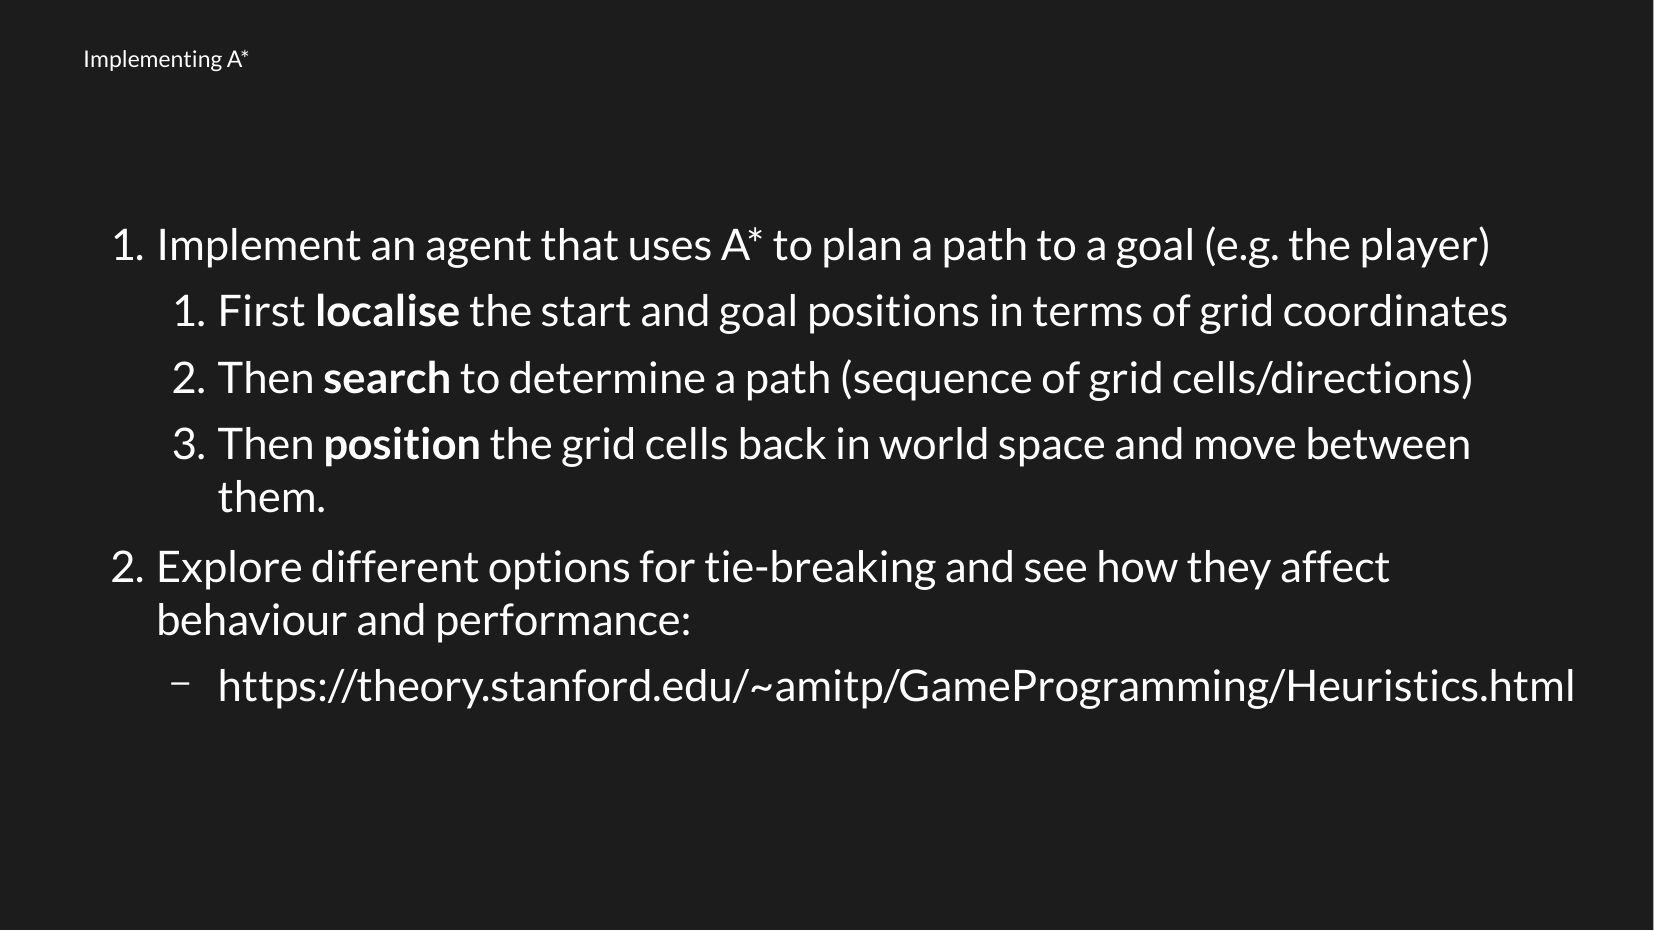

# Implementing A*
Implement an agent that uses A* to plan a path to a goal (e.g. the player)
First localise the start and goal positions in terms of grid coordinates
Then search to determine a path (sequence of grid cells/directions)
Then position the grid cells back in world space and move between them.
Explore different options for tie-breaking and see how they affect behaviour and performance:
https://theory.stanford.edu/~amitp/GameProgramming/Heuristics.html